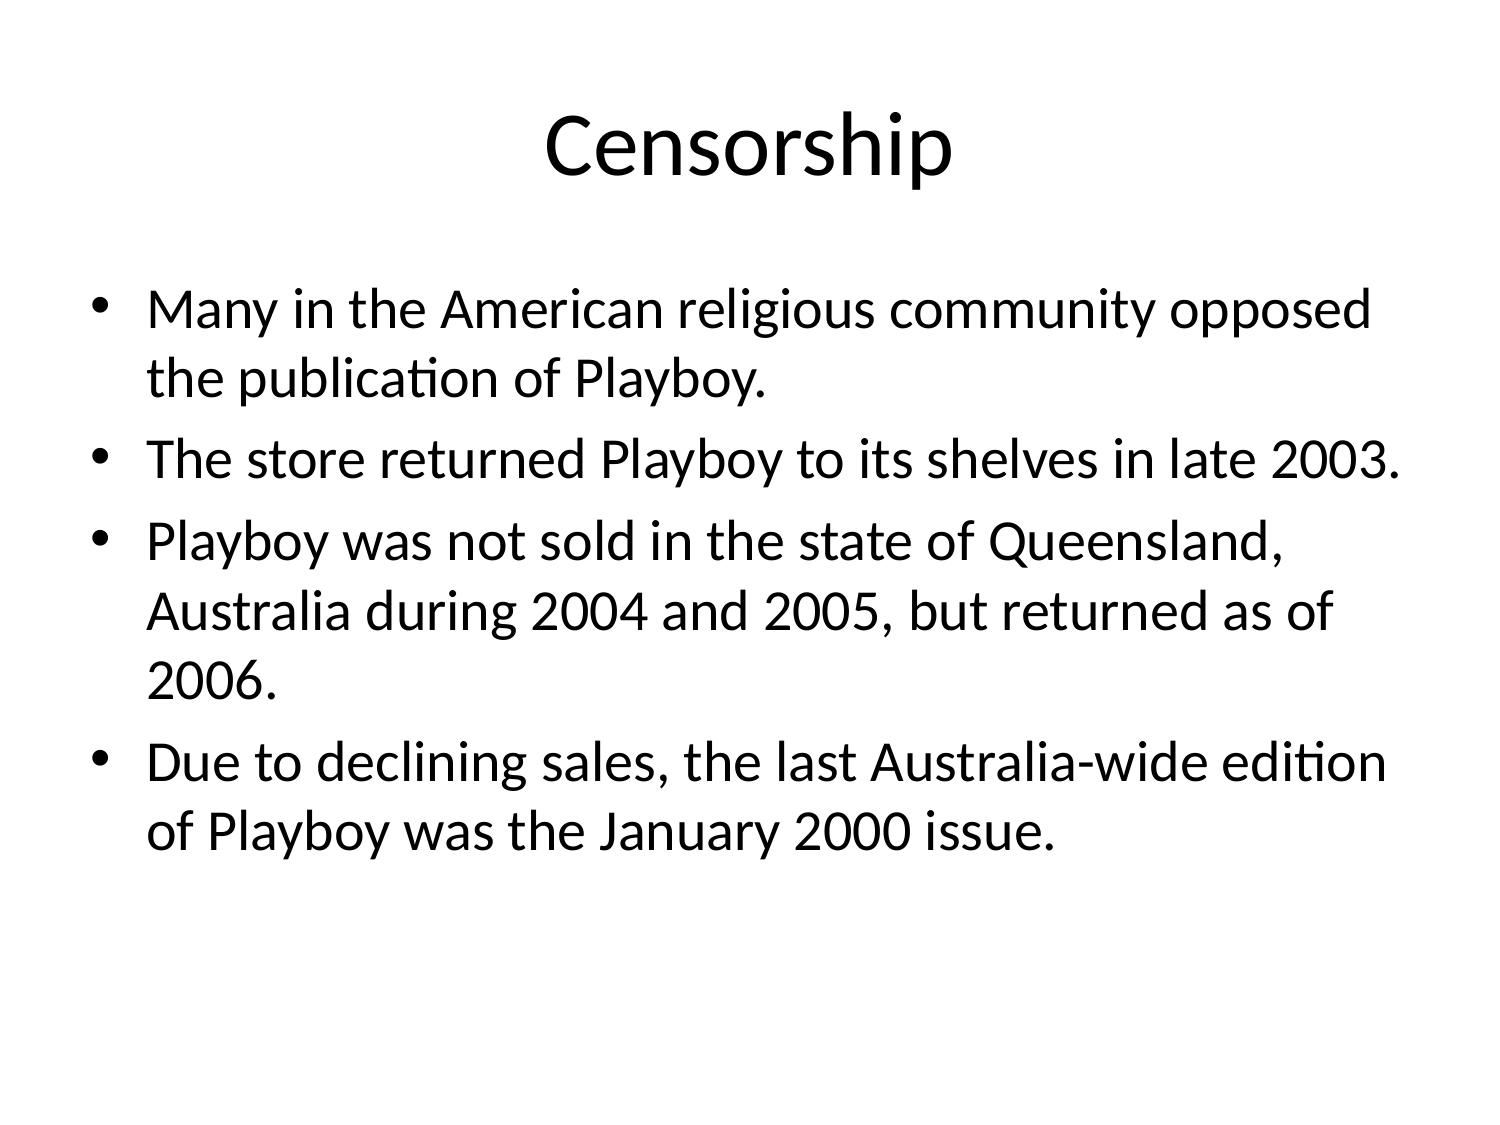

# Censorship
Many in the American religious community opposed the publication of Playboy.
The store returned Playboy to its shelves in late 2003.
Playboy was not sold in the state of Queensland, Australia during 2004 and 2005, but returned as of 2006.
Due to declining sales, the last Australia-wide edition of Playboy was the January 2000 issue.